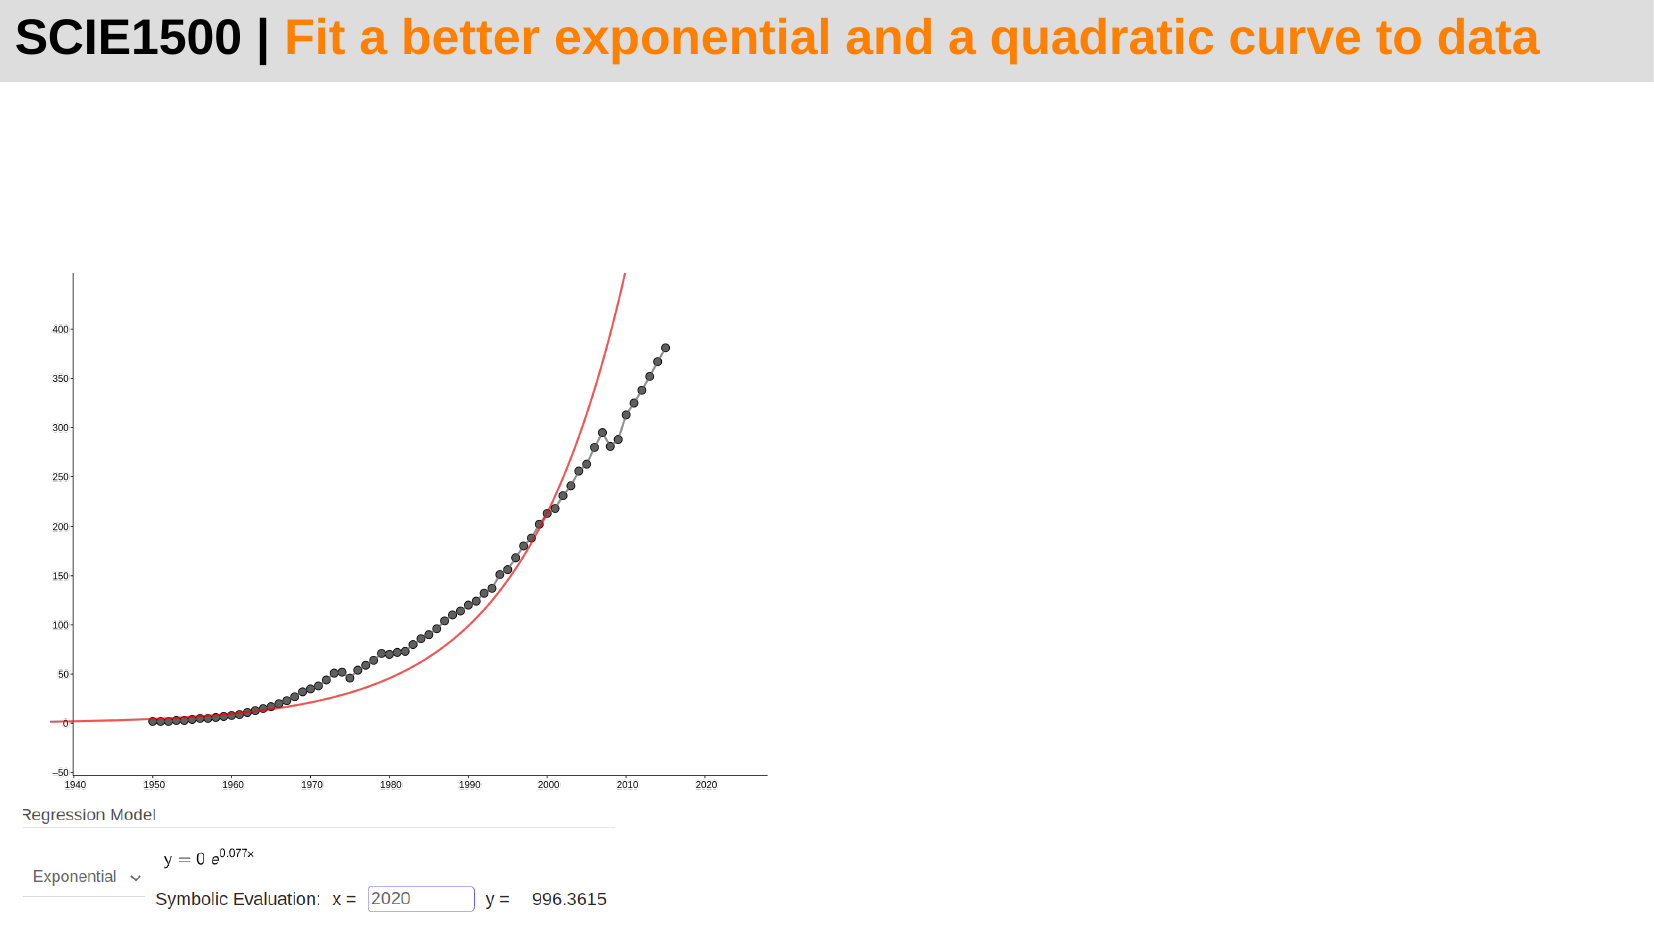

SCIE1500 | Fit a better exponential and a quadratic curve to data